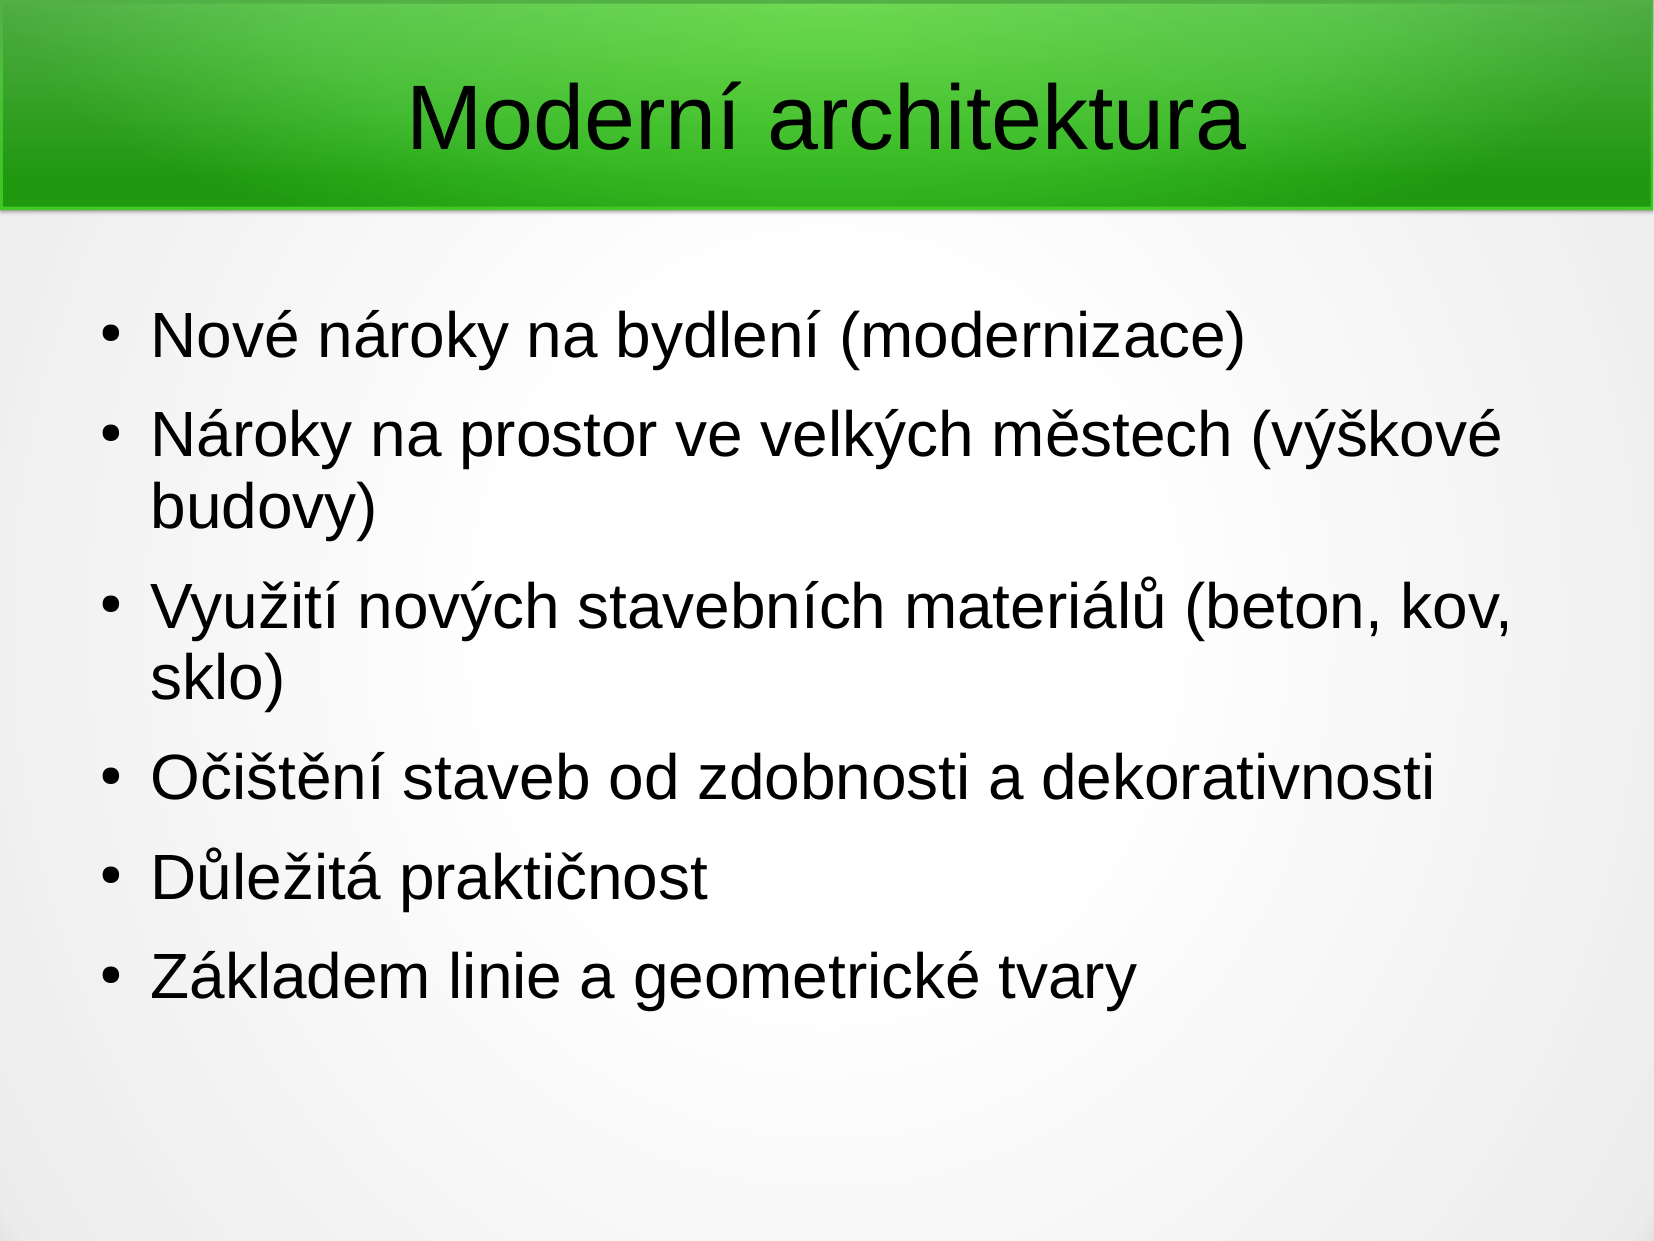

# Moderní architektura
Nové nároky na bydlení (modernizace)
Nároky na prostor ve velkých městech (výškové budovy)
Využití nových stavebních materiálů (beton, kov, sklo)
Očištění staveb od zdobnosti a dekorativnosti
Důležitá praktičnost
Základem linie a geometrické tvary